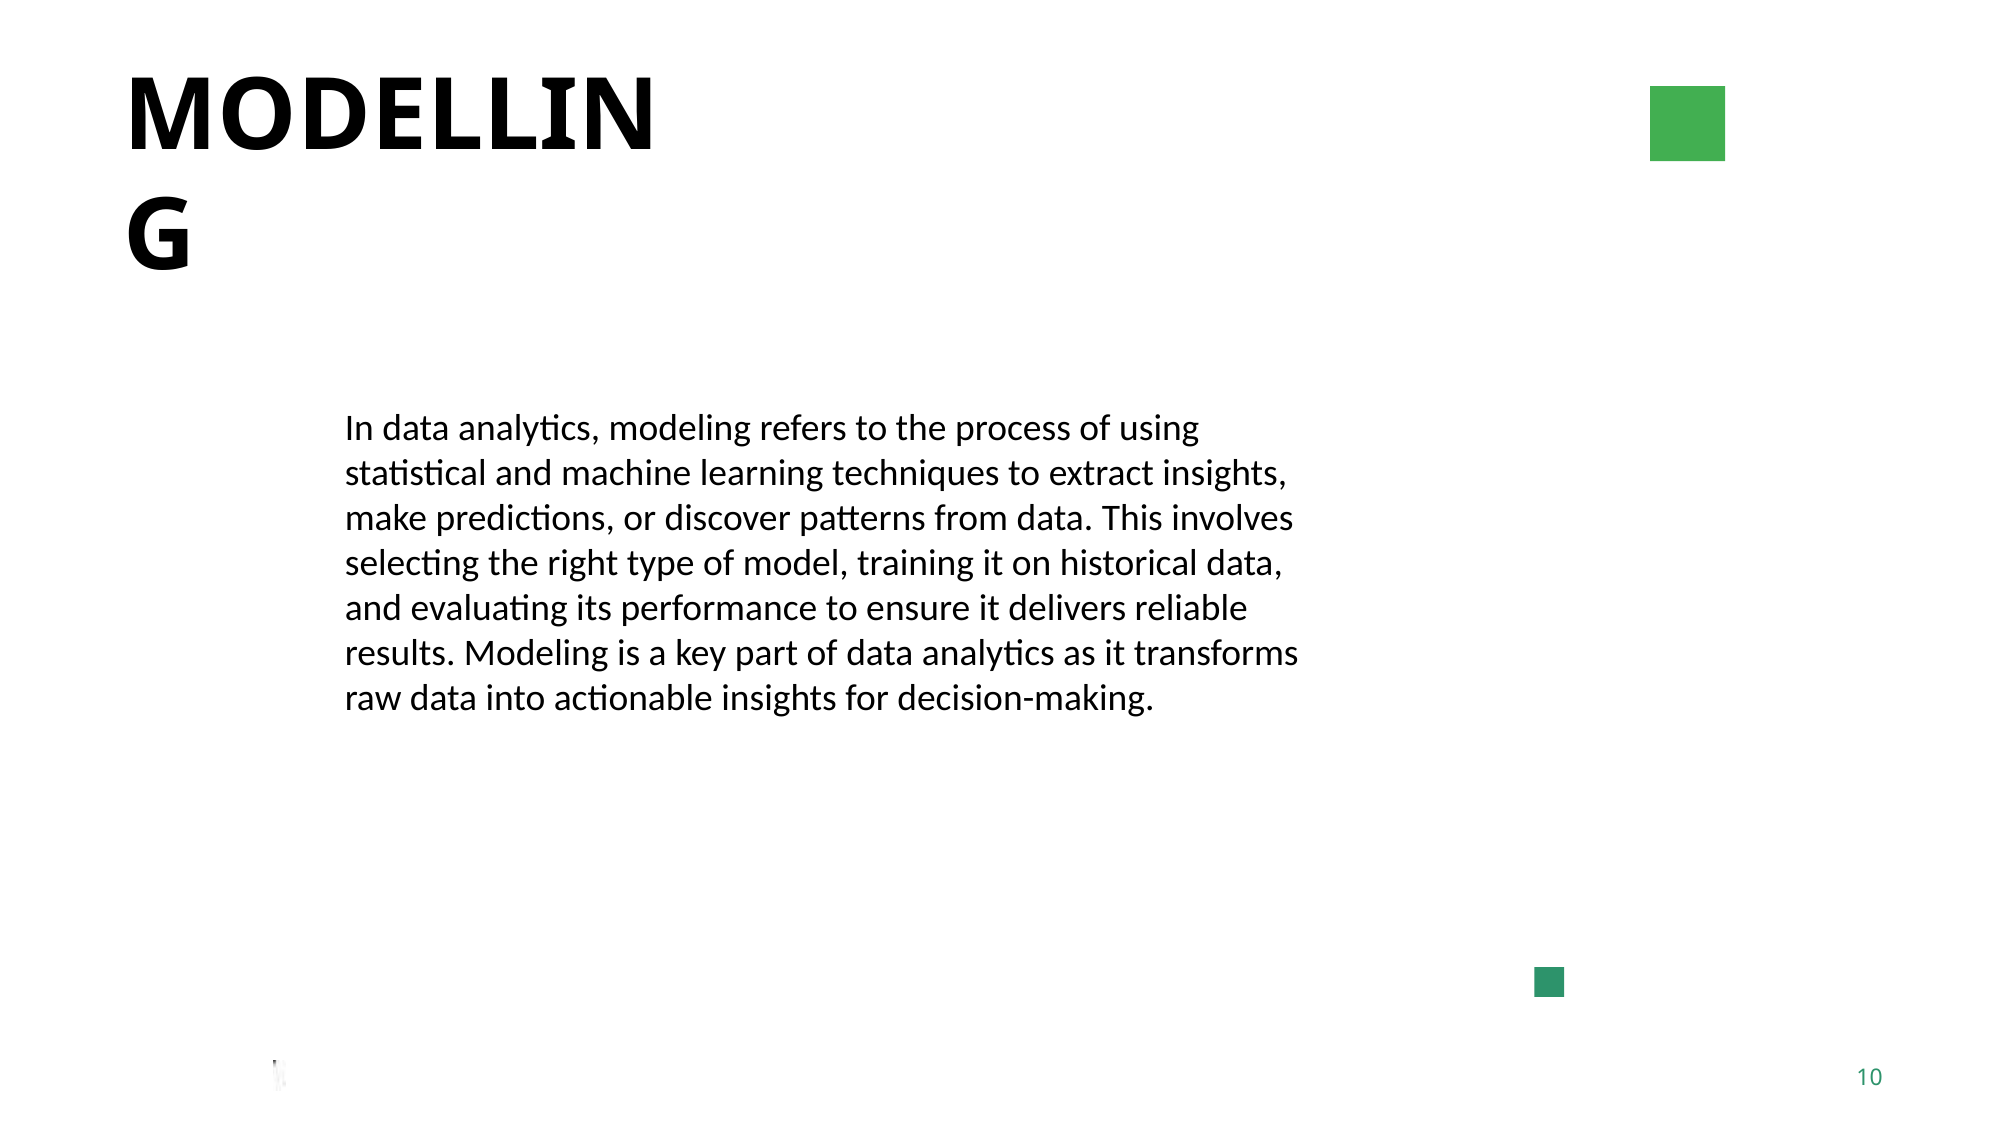

MODELLING
In data analytics, modeling refers to the process of using statistical and machine learning techniques to extract insights, make predictions, or discover patterns from data. This involves selecting the right type of model, training it on historical data, and evaluating its performance to ensure it delivers reliable results. Modeling is a key part of data analytics as it transforms raw data into actionable insights for decision-making.